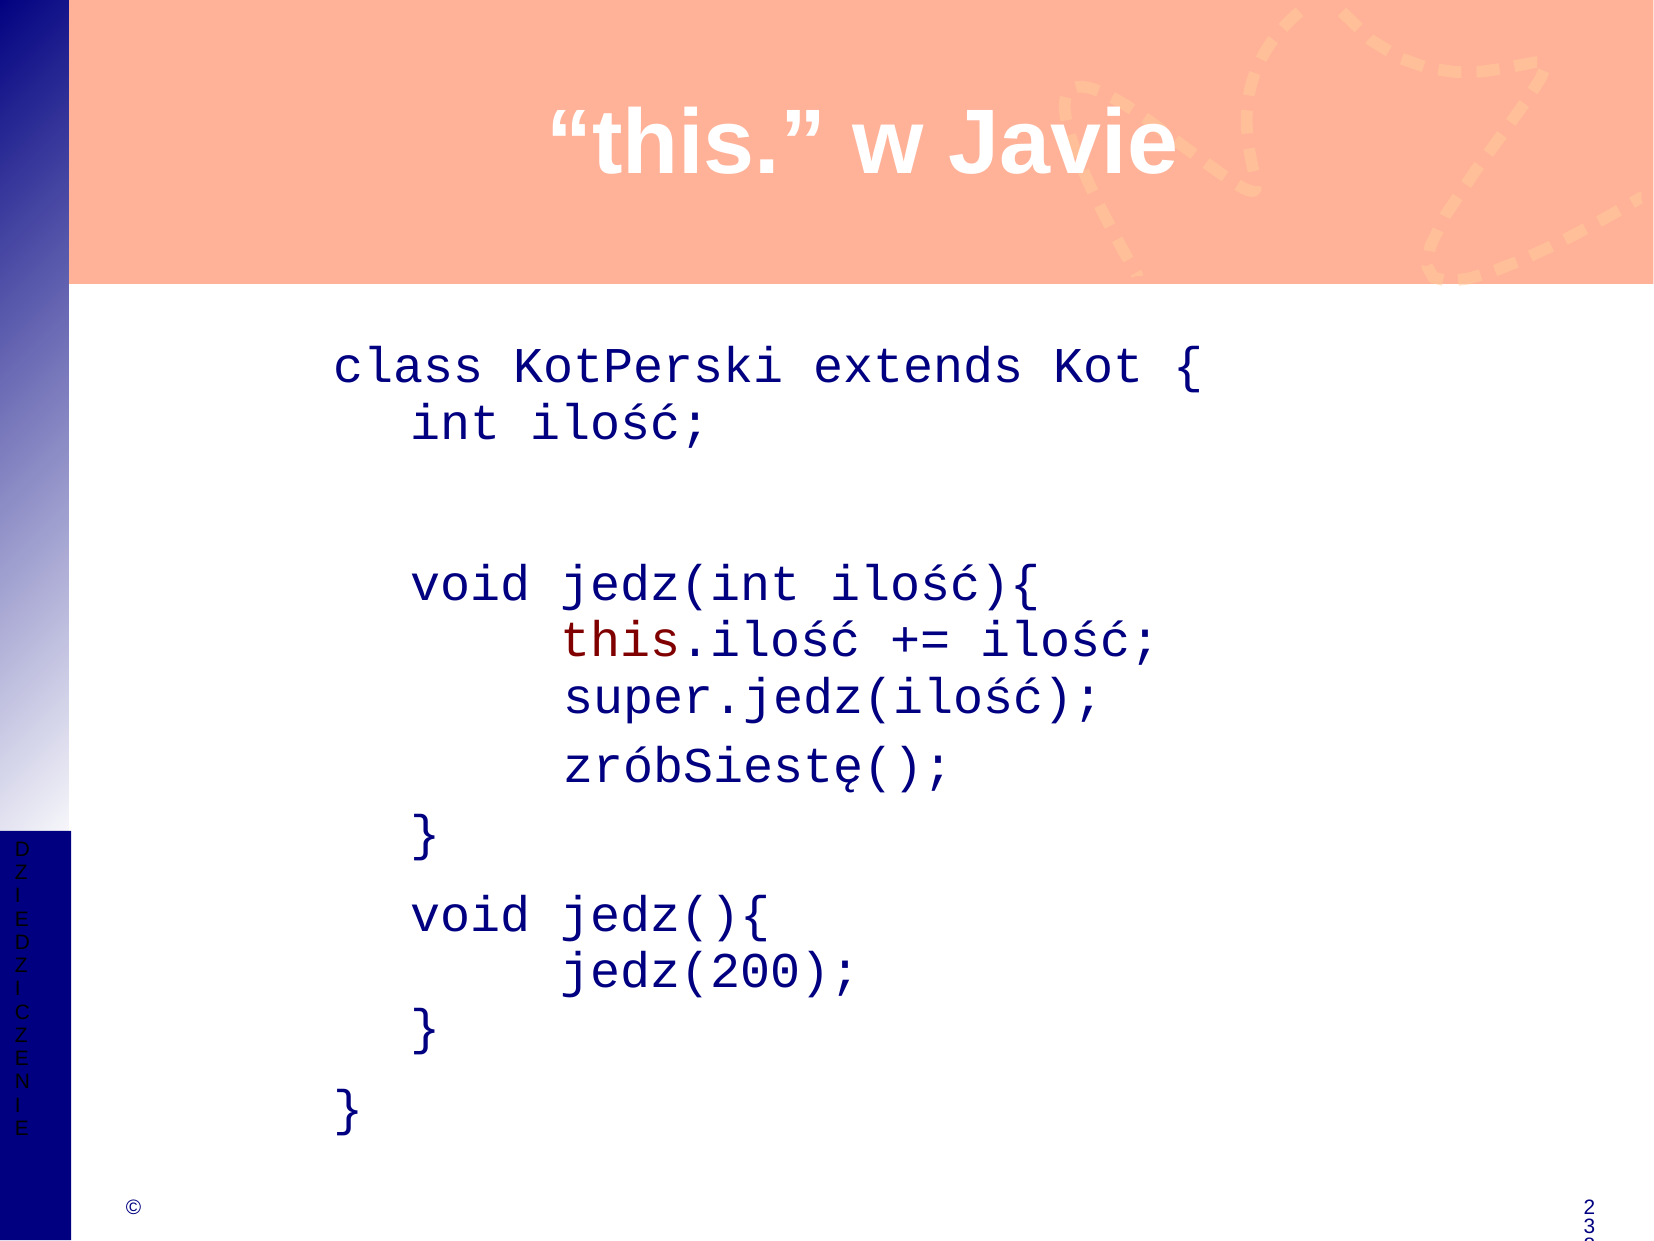

# “this.” w Javie
class KotPerski extends Kot {
int ilość;
void jedz(int ilość){
 this.ilość += ilość;
super.jedz(ilość);
zróbSiestę();
}
void jedz(){
 jedz(200);
}
}
D
Z
I
E
D
Z
I
C
Z
E
N
I
E